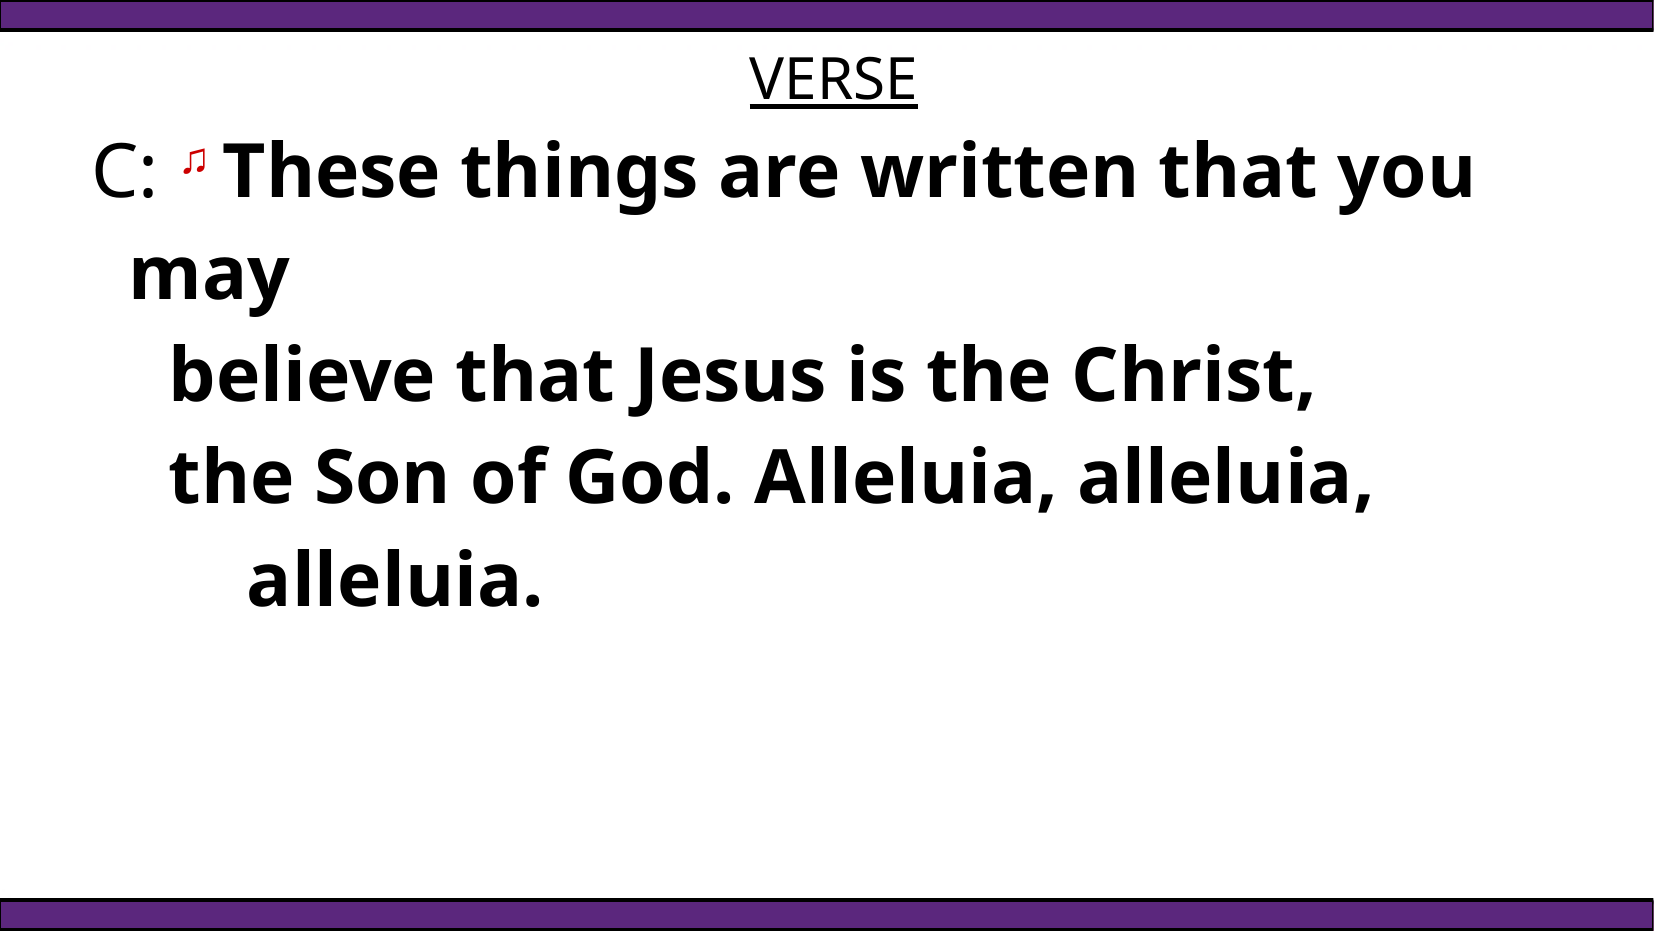

VERSE
C: ♫ These things are written that you may
 believe that Jesus is the Christ,
 the Son of God. Alleluia, alleluia,
 alleluia.